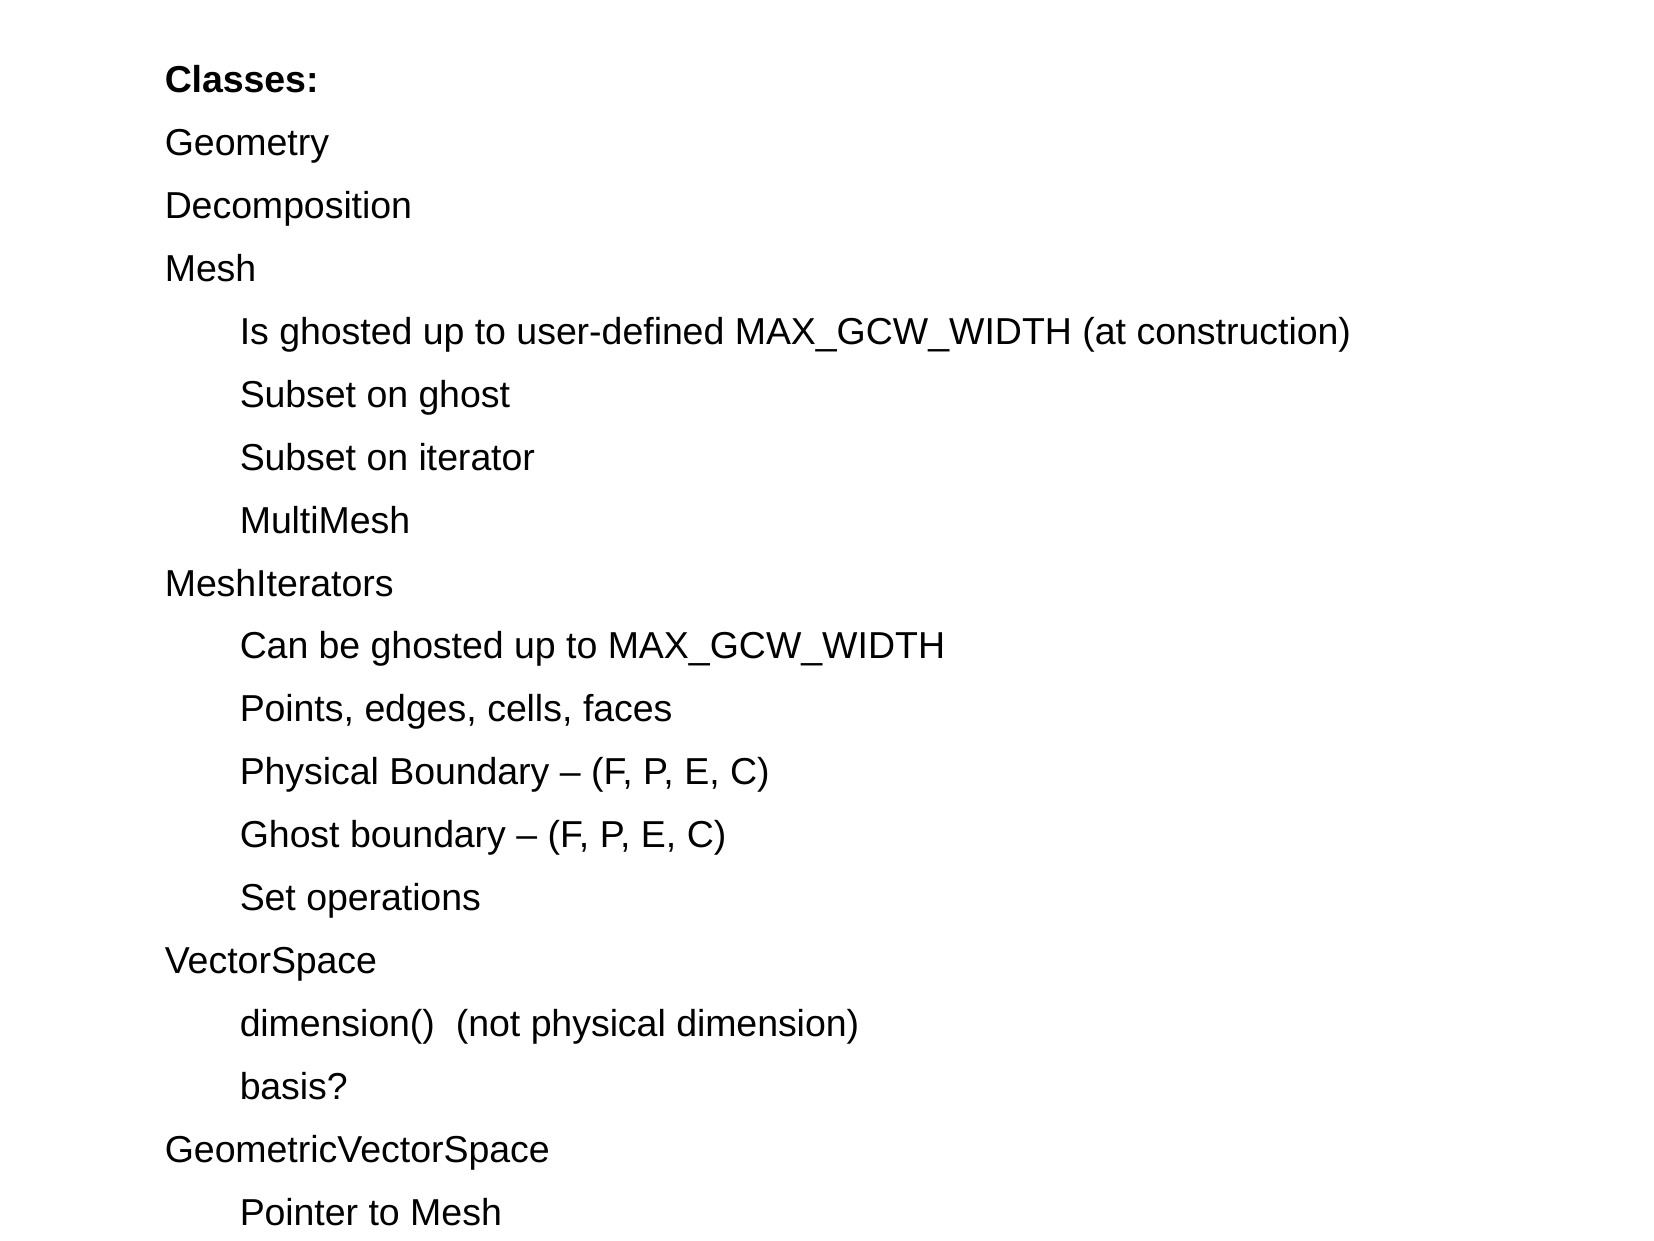

Classes:
Geometry
Decomposition
Mesh
	Is ghosted up to user-defined MAX_GCW_WIDTH (at construction)
	Subset on ghost
	Subset on iterator
	MultiMesh
MeshIterators
	Can be ghosted up to MAX_GCW_WIDTH
	Points, edges, cells, faces
	Physical Boundary – (F, P, E, C)
	Ghost boundary – (F, P, E, C)
	Set operations
VectorSpace
	dimension() (not physical dimension)
	basis?
GeometricVectorSpace
	Pointer to Mesh